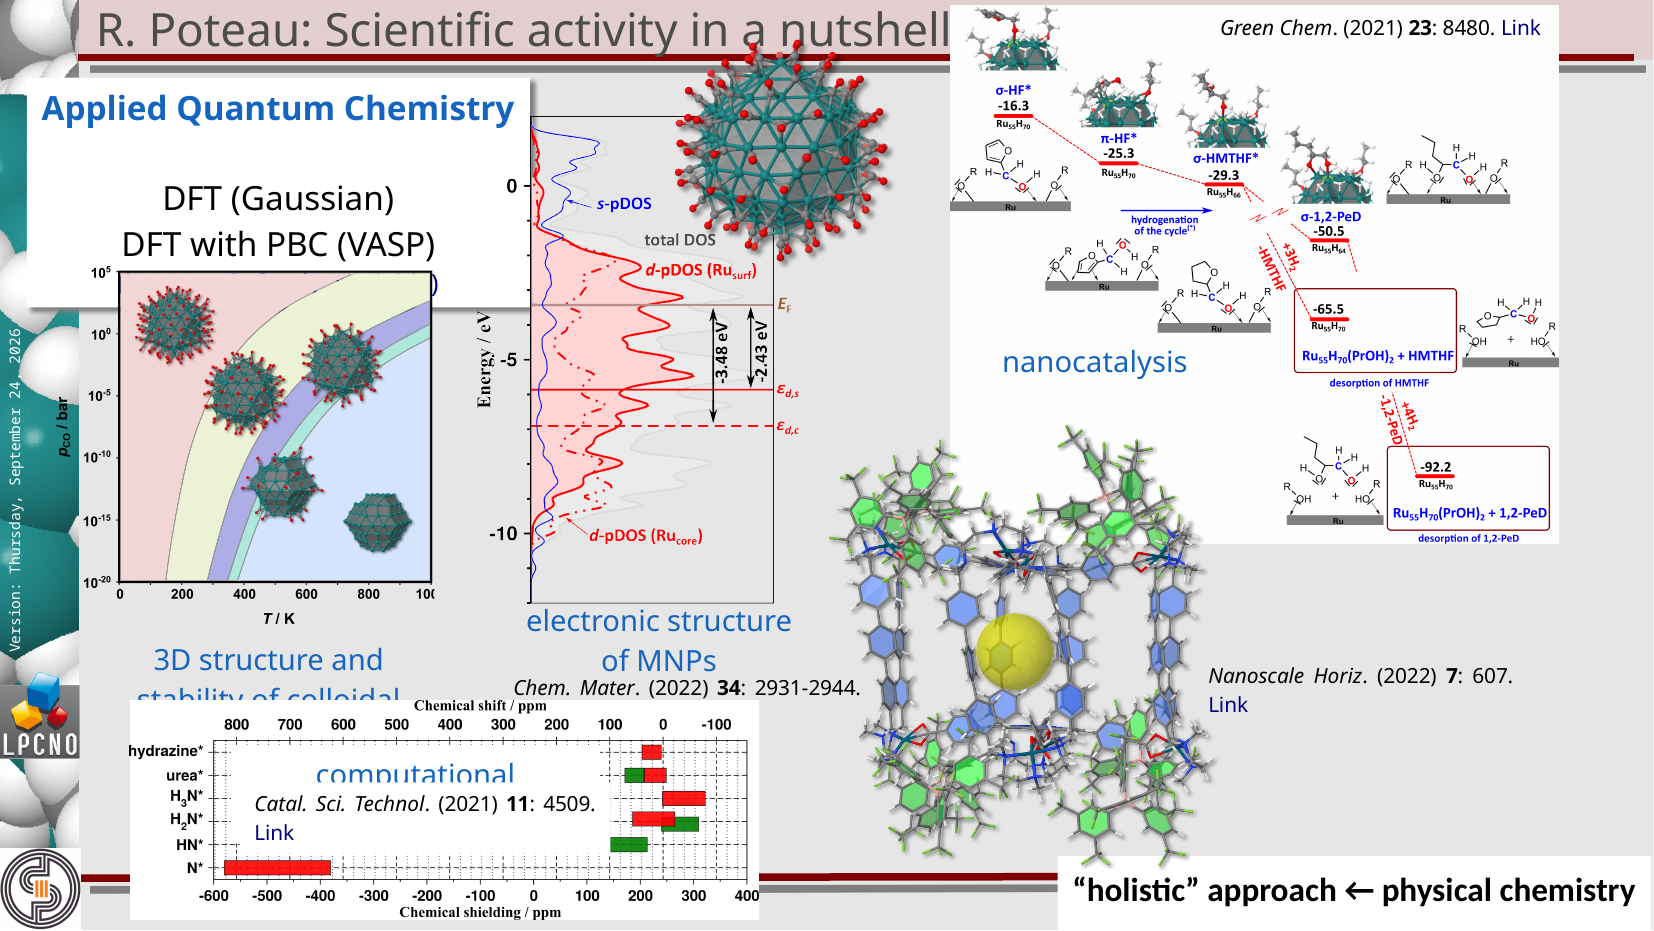

# R. Poteau: Scientific activity in a nutshell
Green Chem. (2021) 23: 8480. Link
Applied Quantum Chemistry
DFT (Gaussian)
DFT with PBC (VASP)
(basic tools freely available)
nanocatalysis
electronic structure of MNPs
3D structure and stability of colloidal MNPs
Nanoscale Horiz. (2022) 7: 607. Link
Chem. Mater. (2022) 34: 2931-2944. Link
computational spectroscopy
Catal. Sci. Technol. (2021) 11: 4509. Link
“holistic” approach ← physical chemistry